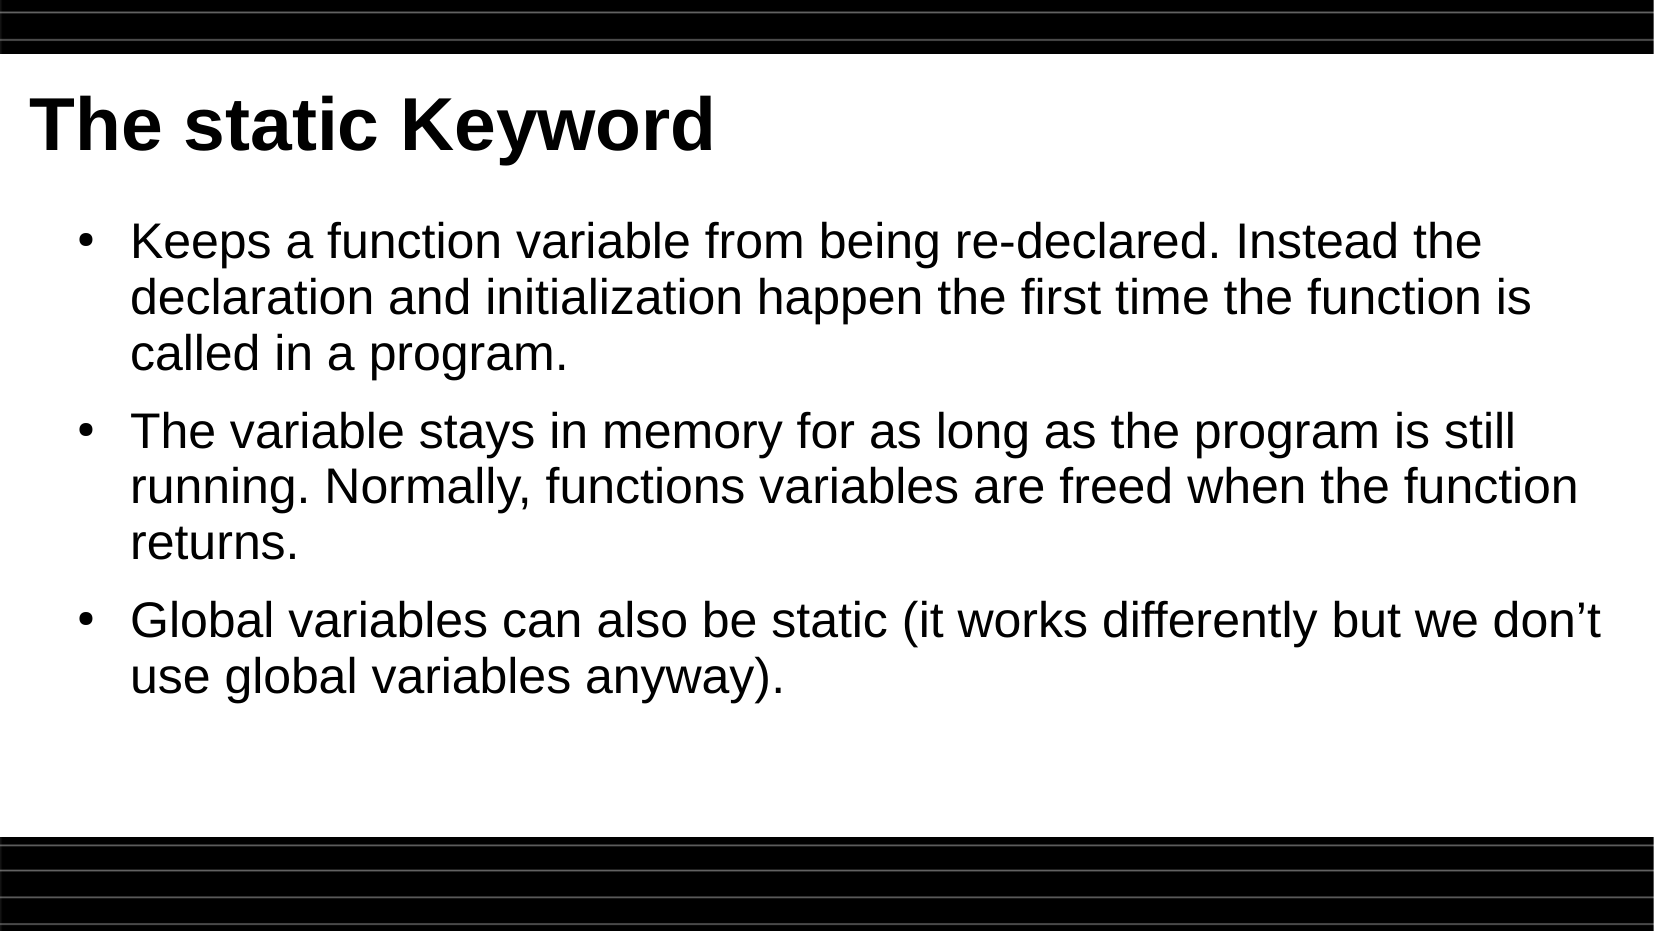

The static Keyword
# Keeps a function variable from being re-declared. Instead the declaration and initialization happen the first time the function is called in a program.
The variable stays in memory for as long as the program is still running. Normally, functions variables are freed when the function returns.
Global variables can also be static (it works differently but we don’t use global variables anyway).